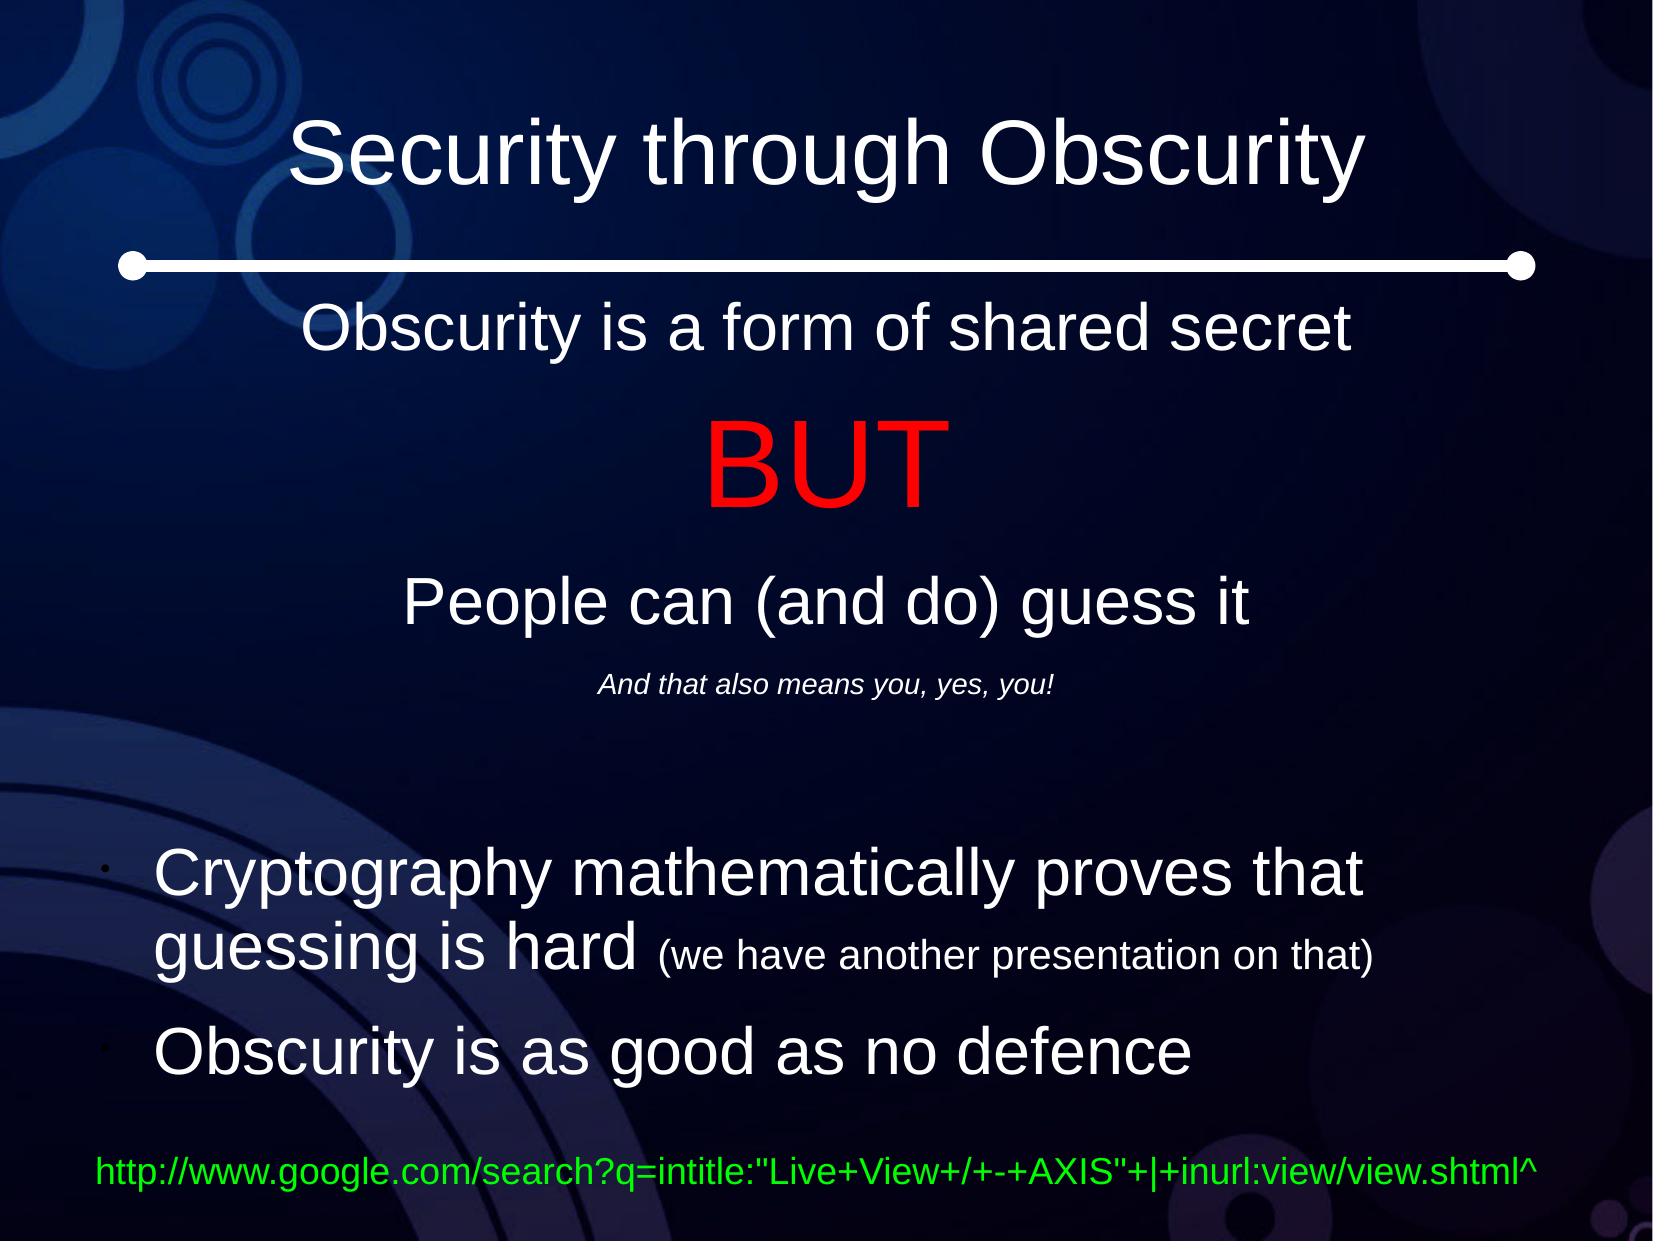

# Security through Obscurity
Obscurity is a form of shared secret
BUT
People can (and do) guess it
And that also means you, yes, you!
Cryptography mathematically proves that guessing is hard (we have another presentation on that)
Obscurity is as good as no defence
http://www.google.com/search?q=intitle:"Live+View+/+-+AXIS"+|+inurl:view/view.shtml^